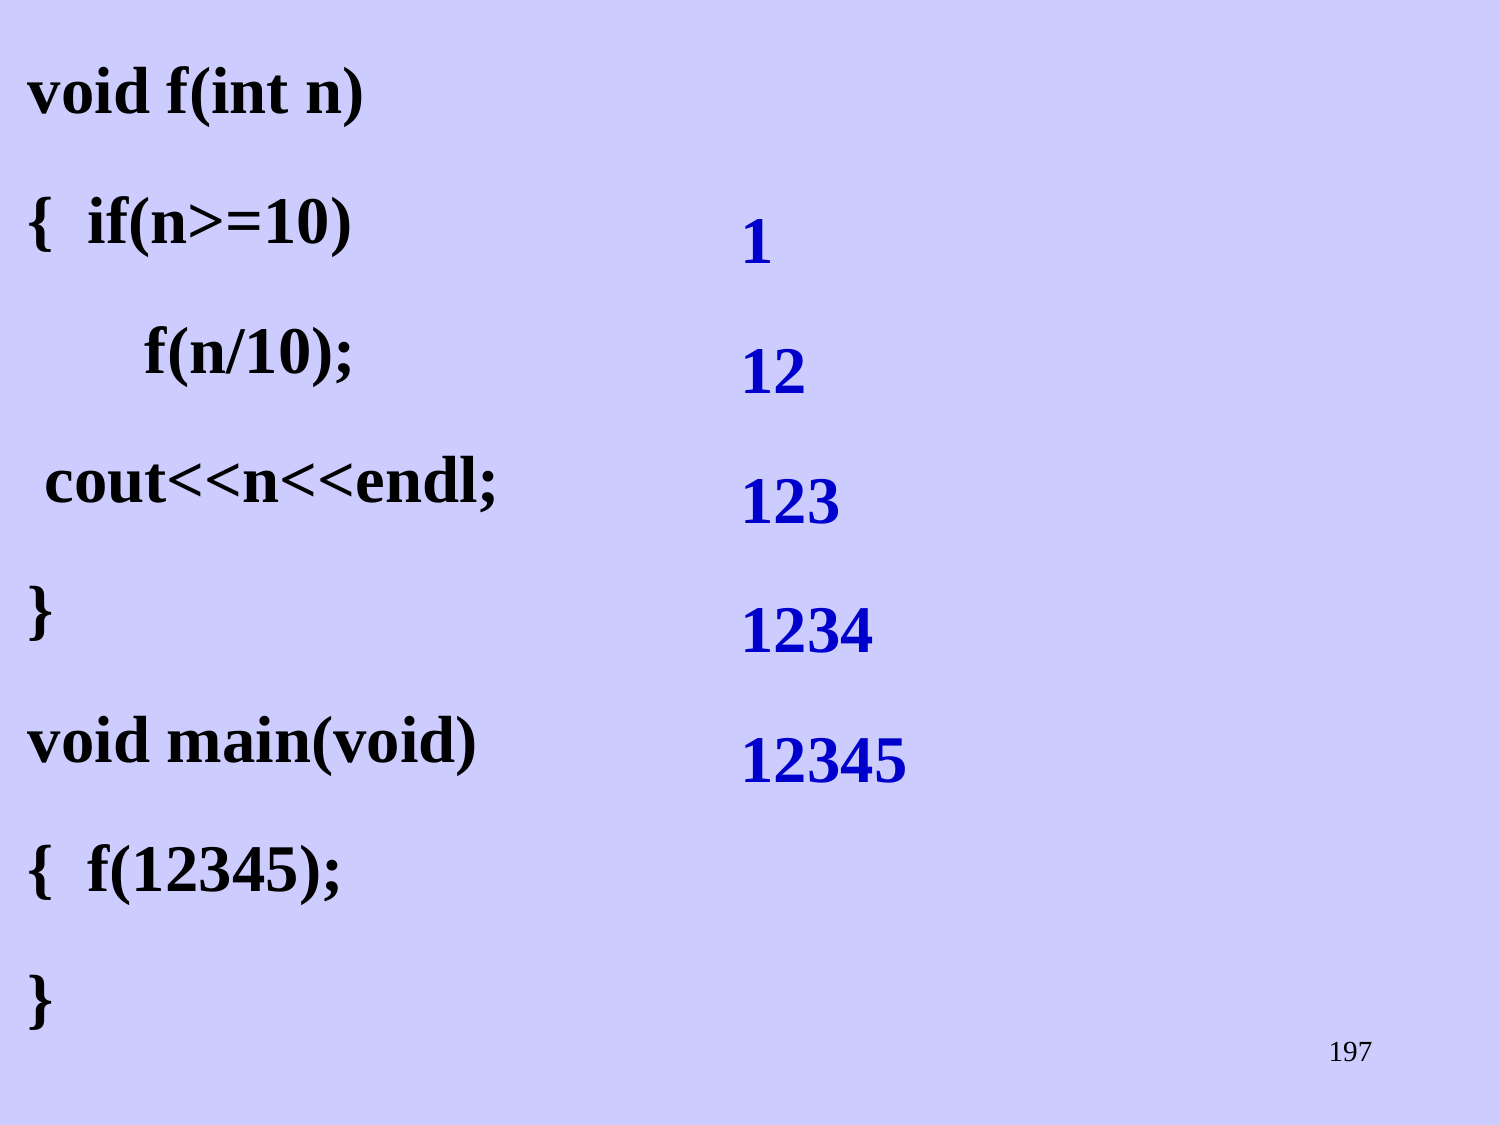

void f(int n)
{ if(n>=10)
 f(n/10);
 cout<<n<<endl;
}
void main(void)
{ f(12345);
}
1
12
123
1234
12345